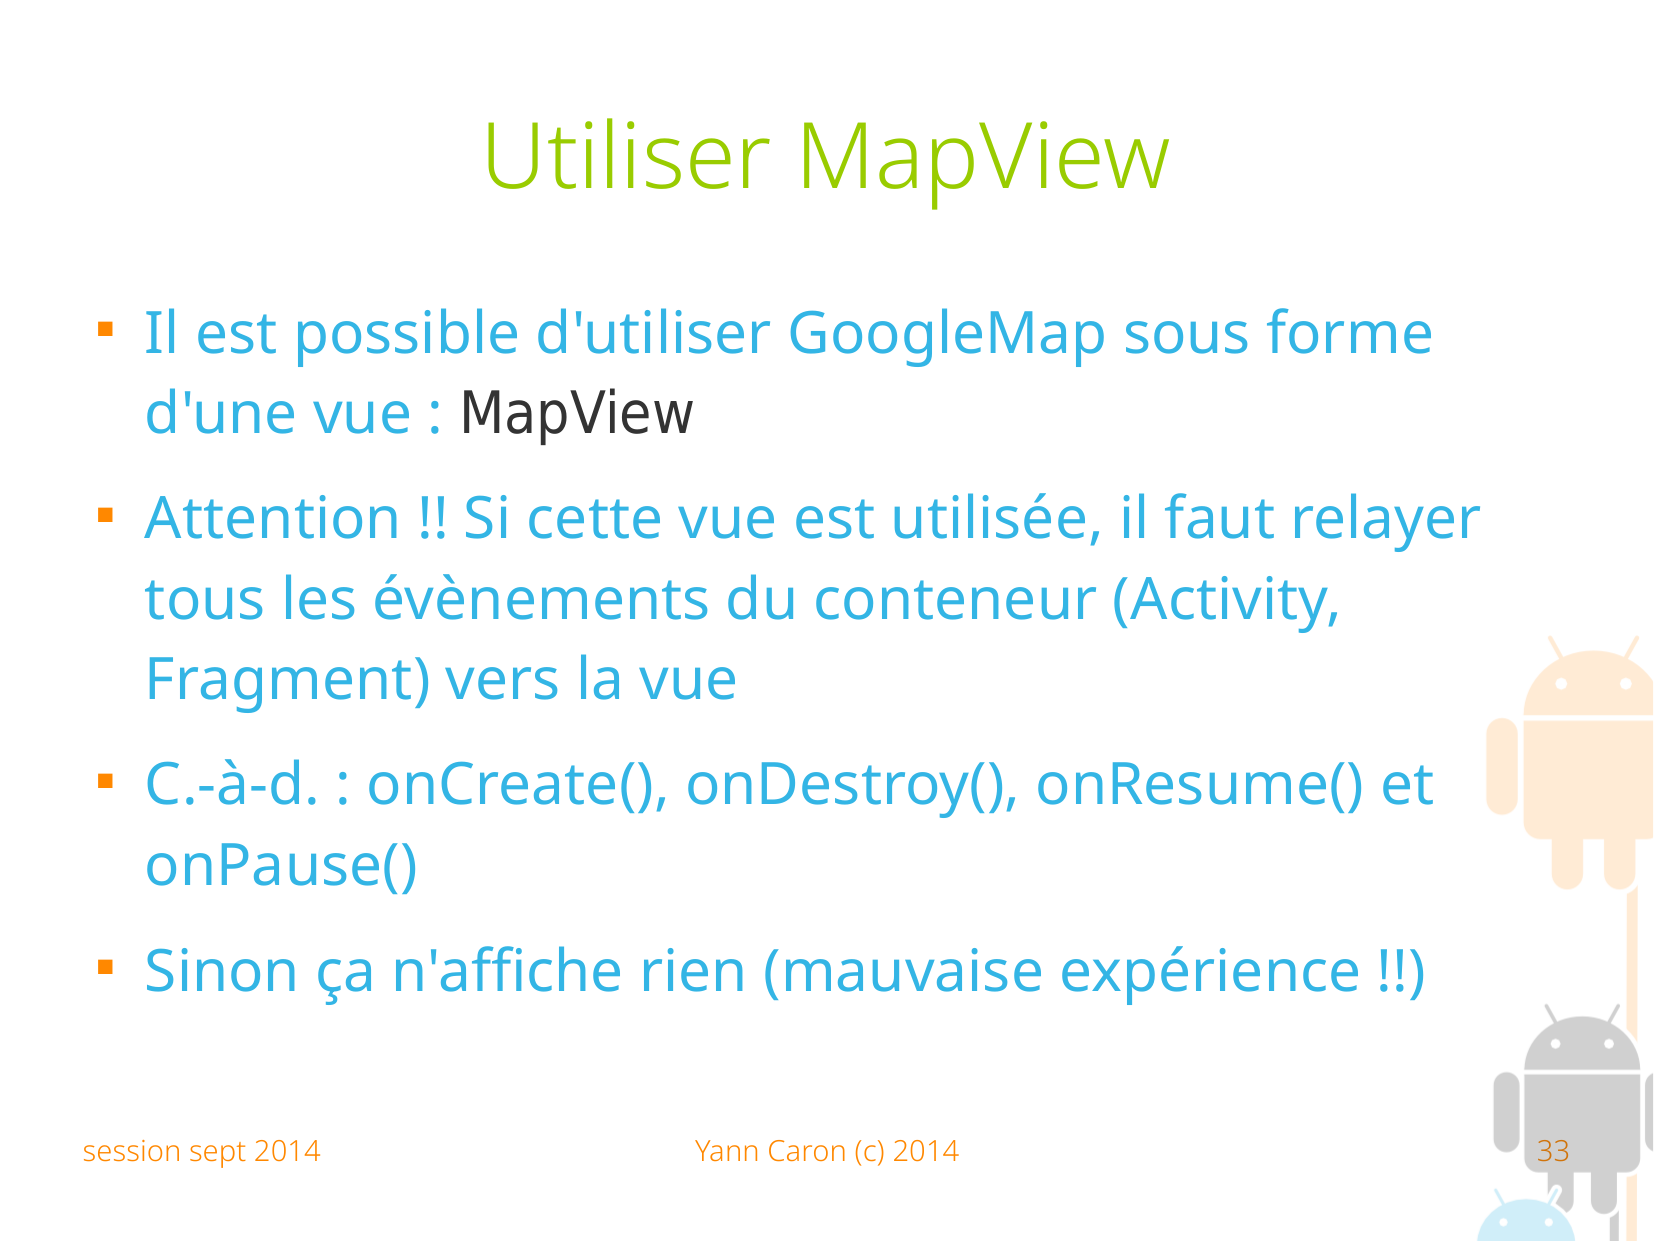

# Utiliser MapView
Il est possible d'utiliser GoogleMap sous forme d'une vue : MapView
Attention !! Si cette vue est utilisée, il faut relayer tous les évènements du conteneur (Activity, Fragment) vers la vue
C.-à-d. : onCreate(), onDestroy(), onResume() et onPause()
Sinon ça n'affiche rien (mauvaise expérience !!)
session sept 2014
Yann Caron (c) 2014
33